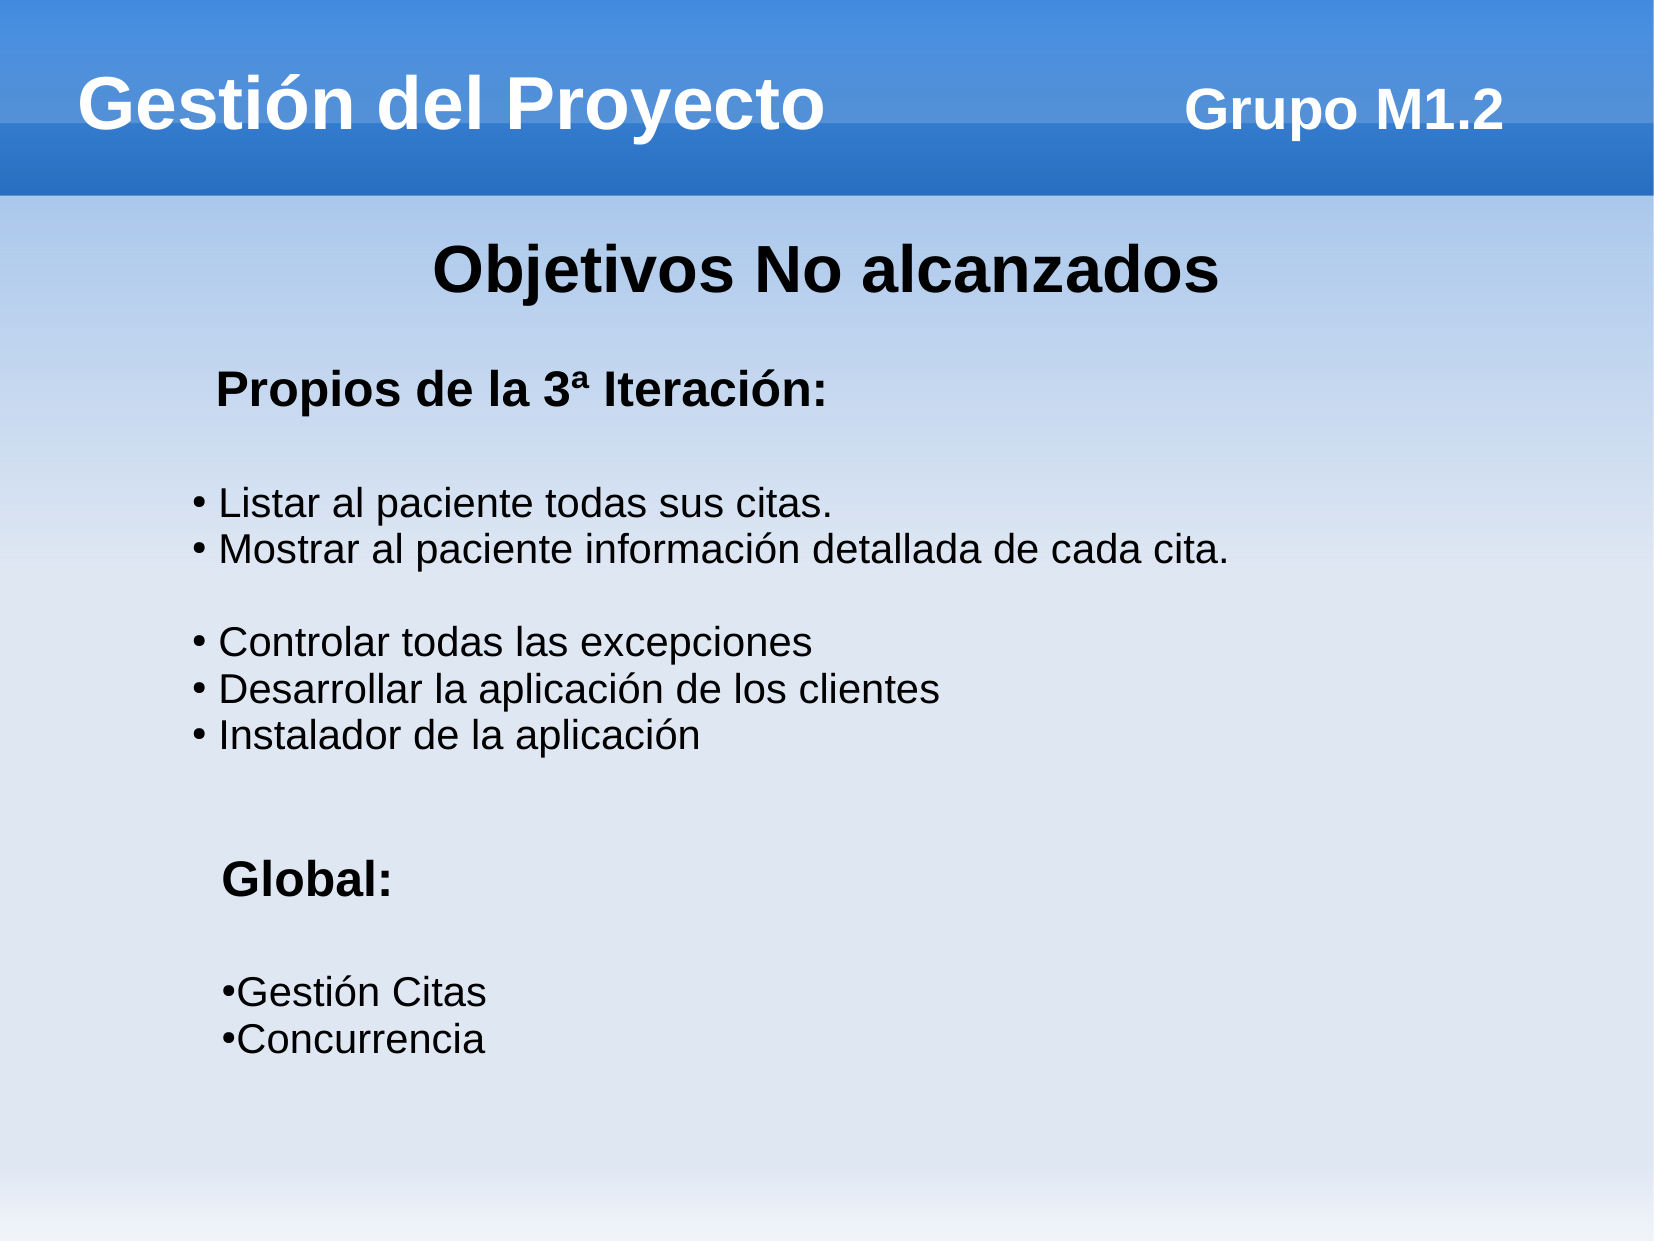

# Gestión del Proyecto					Grupo M1.2
Objetivos No alcanzados
Propios de la 3ª Iteración:
 Listar al paciente todas sus citas.
 Mostrar al paciente información detallada de cada cita.
 Controlar todas las excepciones
 Desarrollar la aplicación de los clientes
 Instalador de la aplicación
Global:
Gestión Citas
Concurrencia